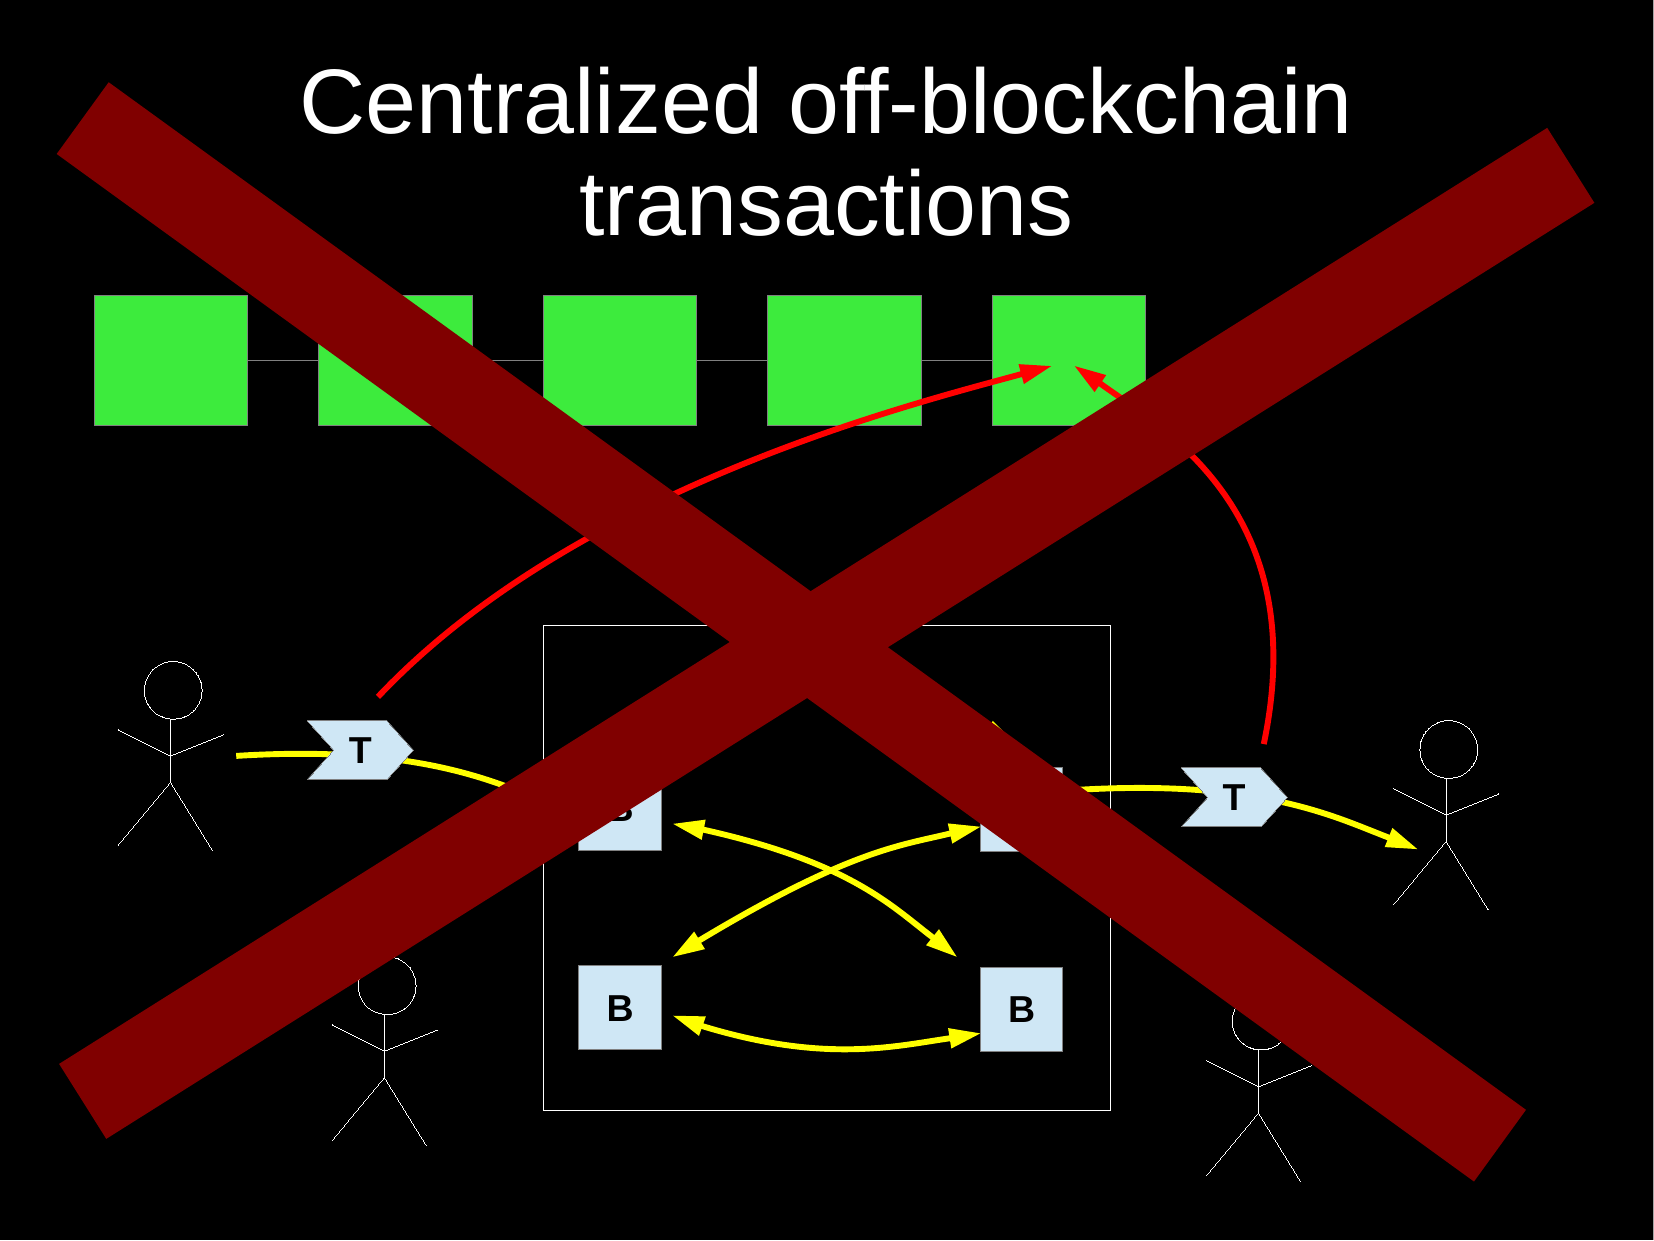

# Centralized off-blockchain transactions
T
B
B
T
B
B